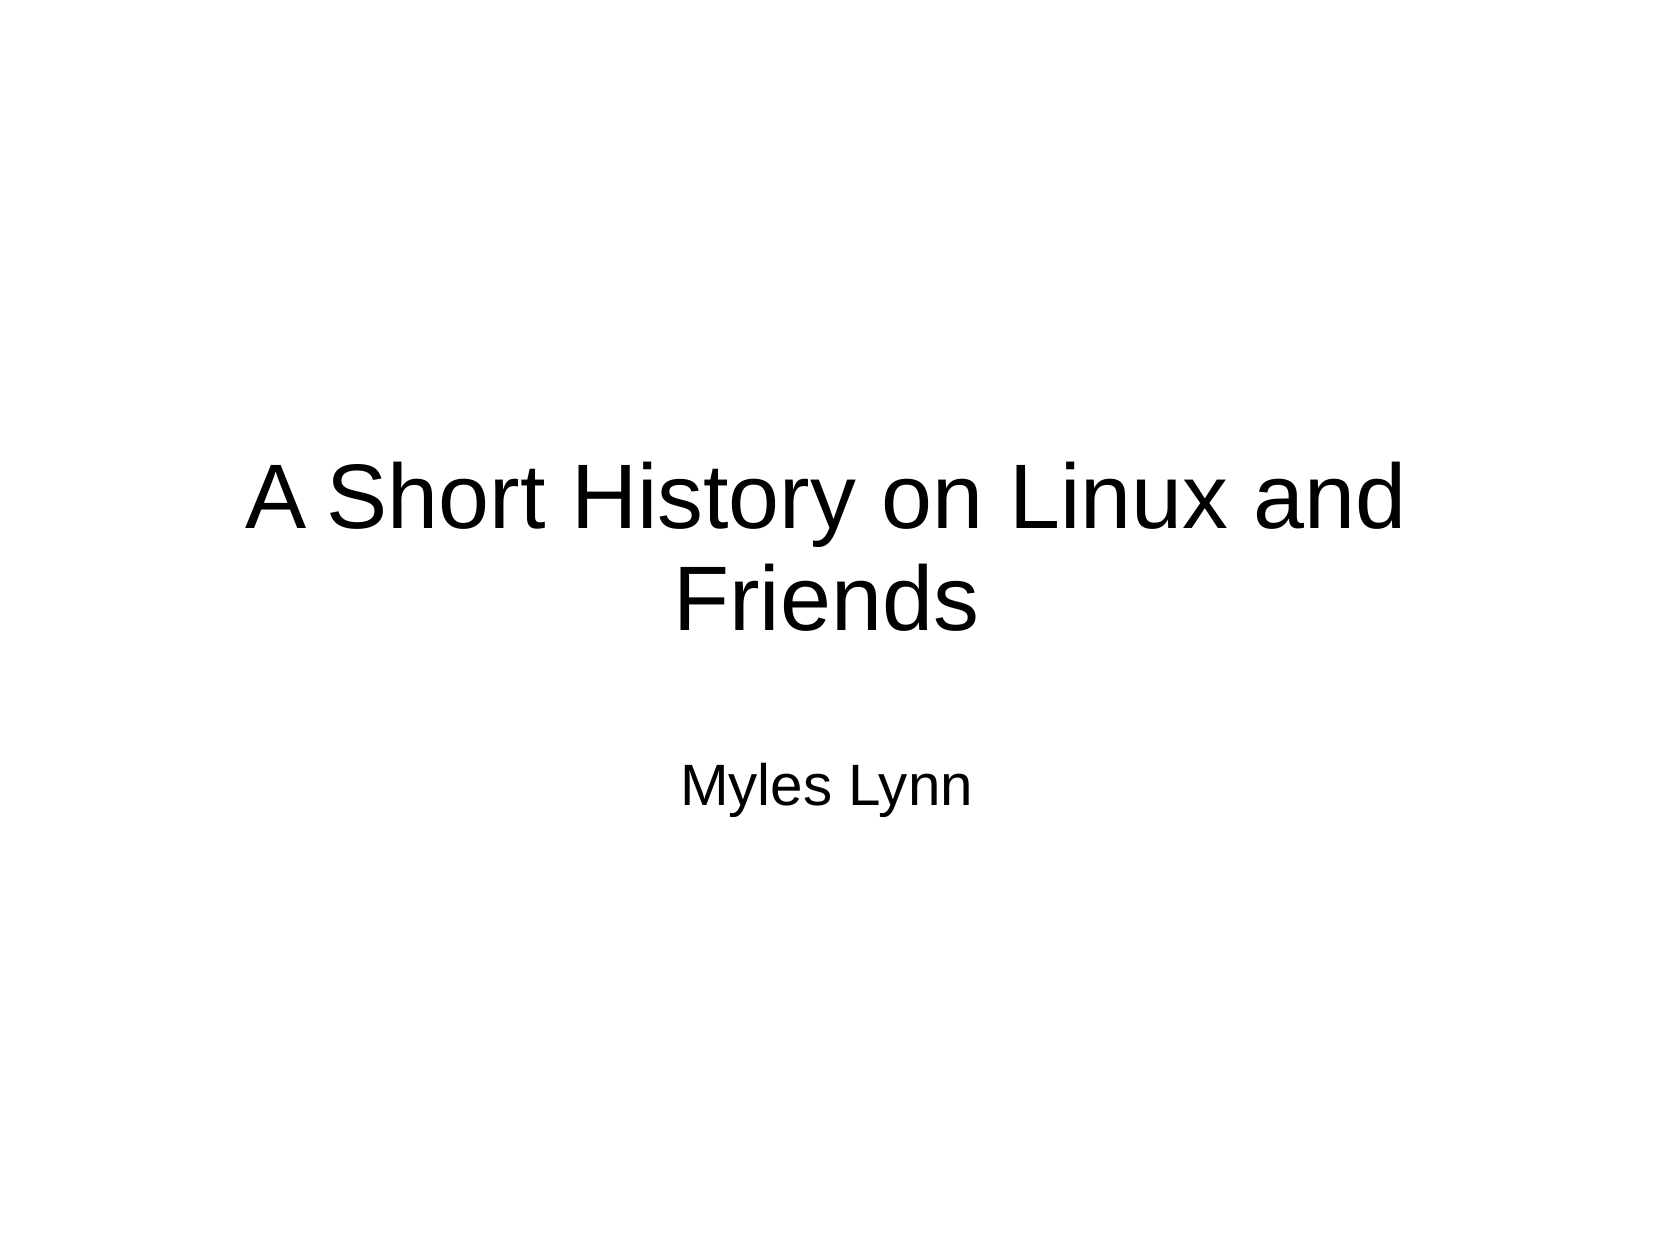

# A Short History on Linux and Friends Myles Lynn